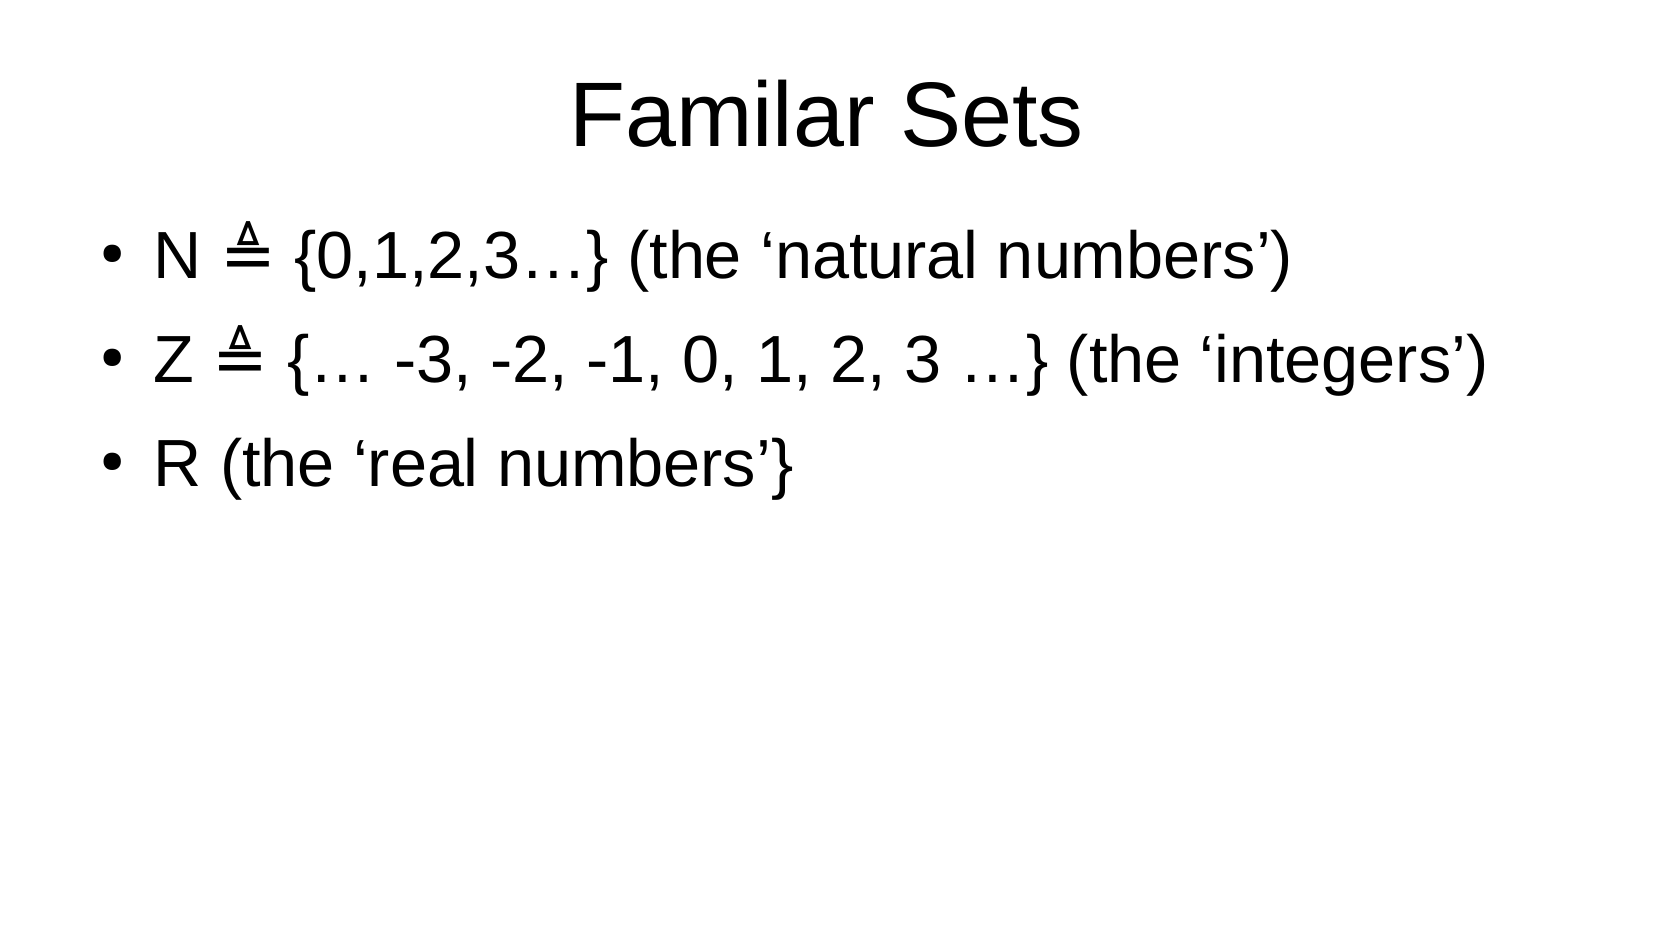

# Familar Sets
N ≜ {0,1,2,3…} (the ‘natural numbers’)
Z ≜ {… -3, -2, -1, 0, 1, 2, 3 …} (the ‘integers’)
R (the ‘real numbers’}